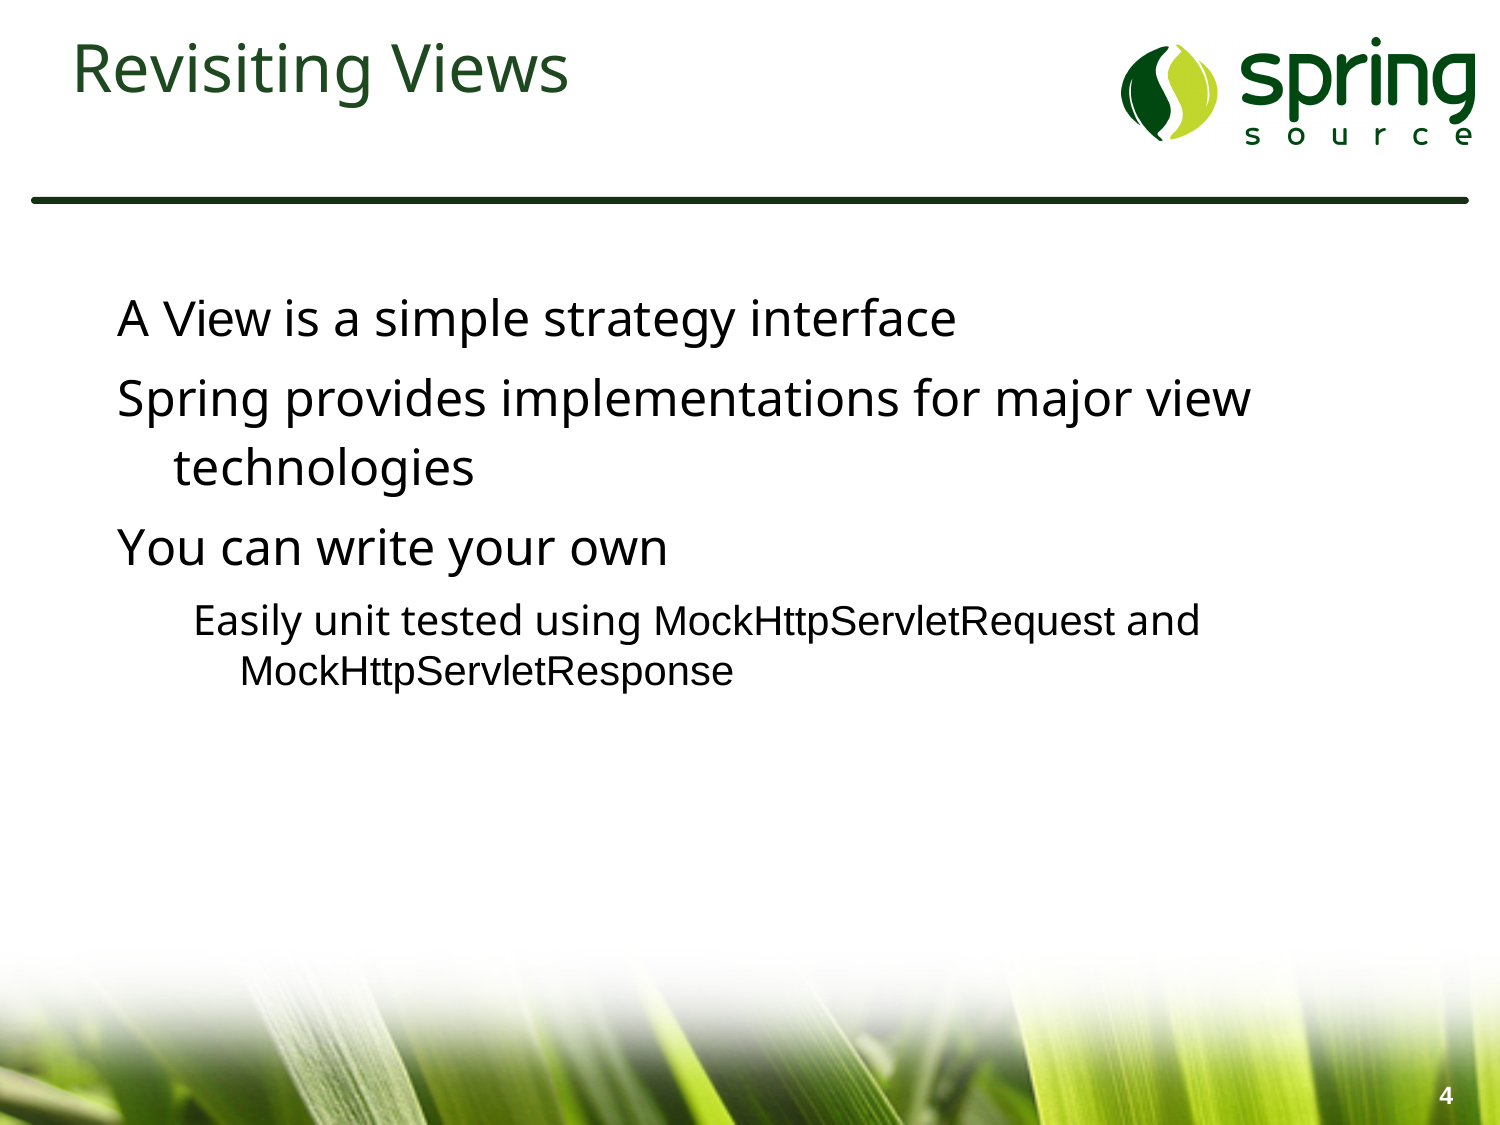

# Revisiting Views
A View is a simple strategy interface
Spring provides implementations for major view technologies
You can write your own
Easily unit tested using MockHttpServletRequest and MockHttpServletResponse